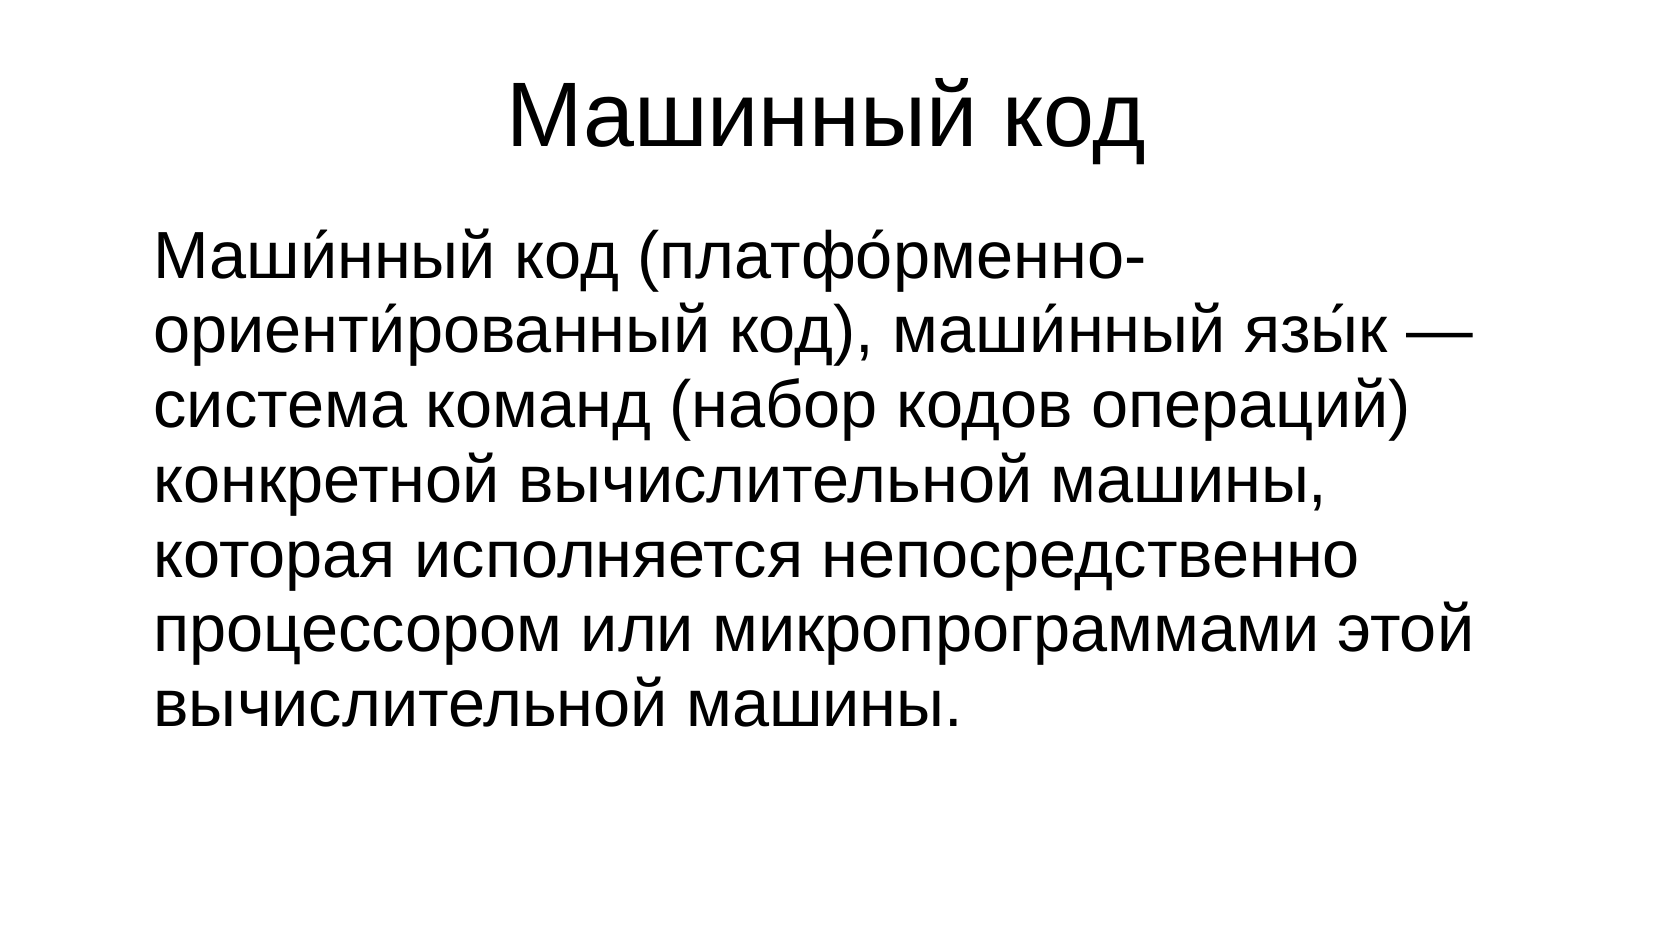

# Машинный код
Маши́нный код (платфо́рменно-ориенти́рованный код), маши́нный язы́к — система команд (набор кодов операций) конкретной вычислительной машины, которая исполняется непосредственно процессором или микропрограммами этой вычислительной машины.